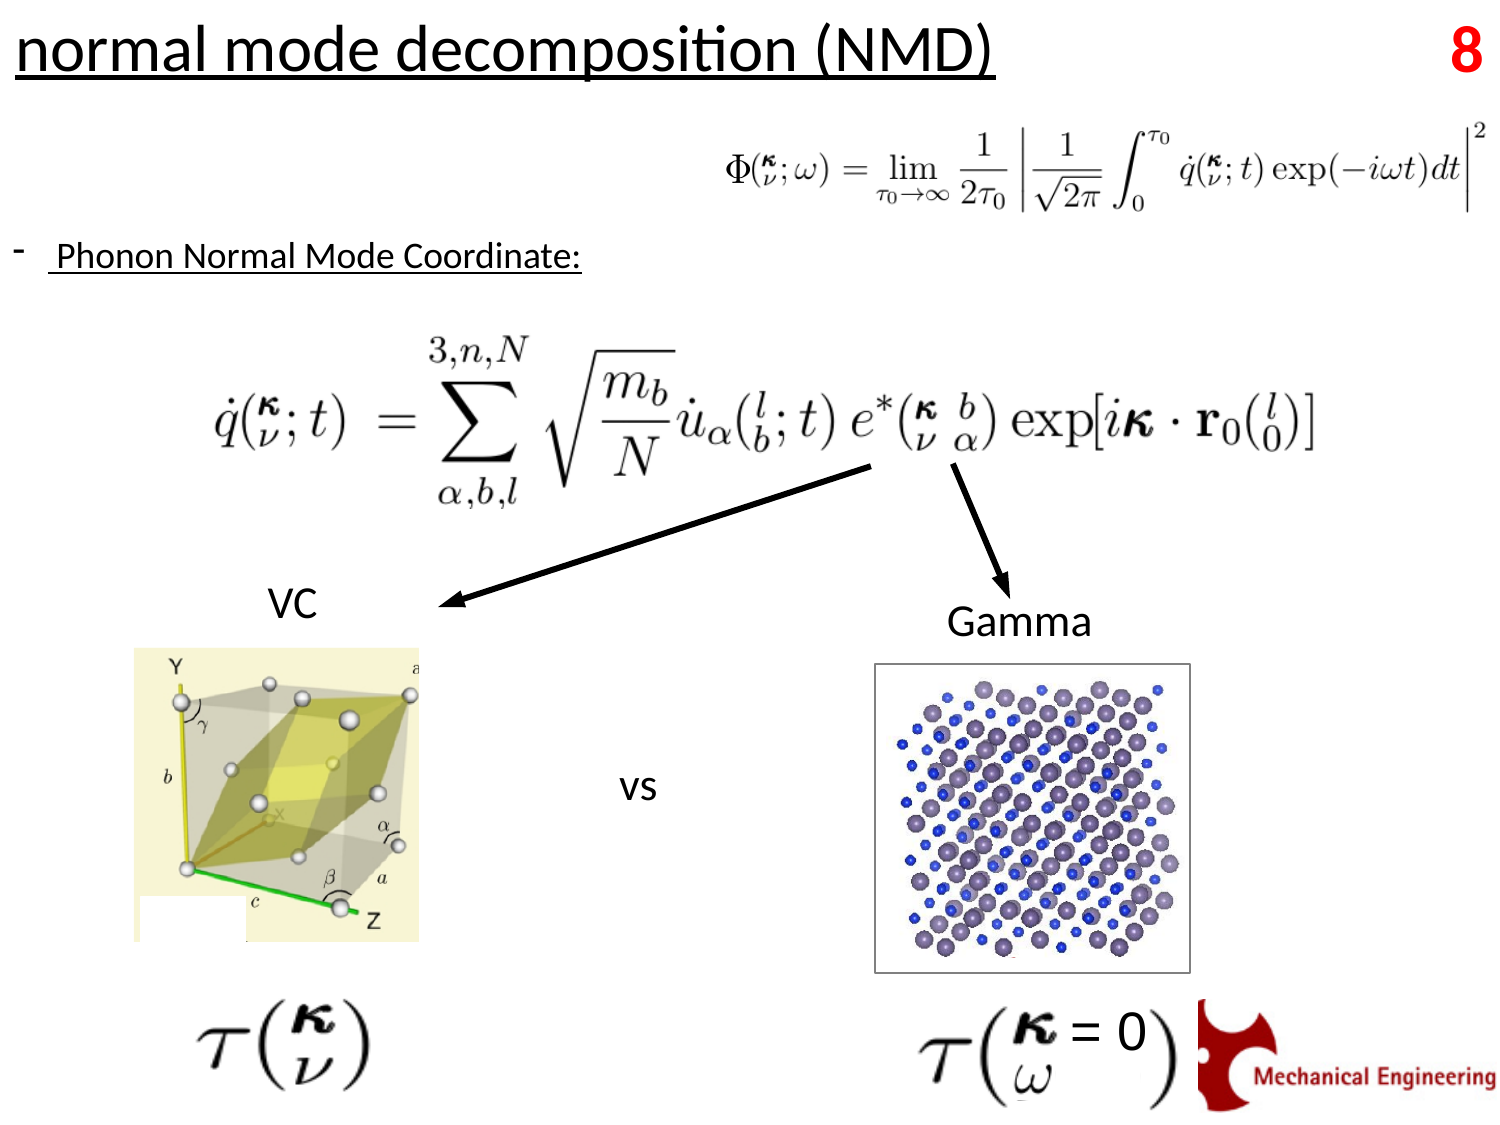

# normal mode decomposition (NMD)
8
 Phonon Normal Mode Coordinate:
VC
Gamma
vs
= 0